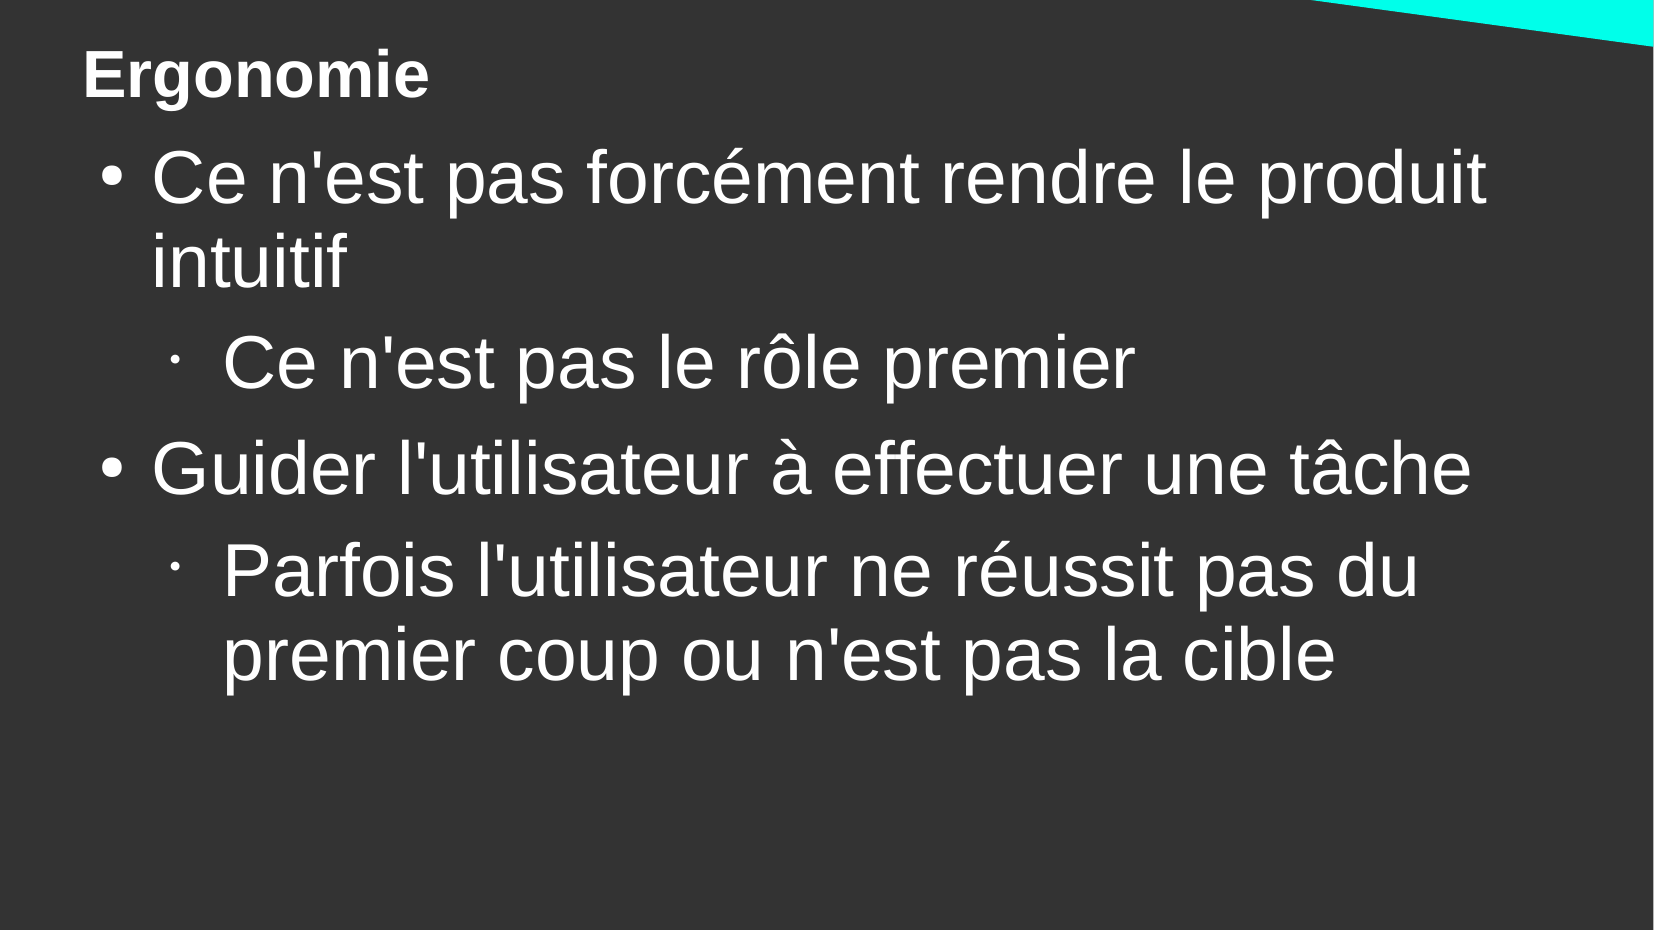

# Ergonomie
Ce n'est pas forcément rendre le produit intuitif
Ce n'est pas le rôle premier
Guider l'utilisateur à effectuer une tâche
Parfois l'utilisateur ne réussit pas du premier coup ou n'est pas la cible